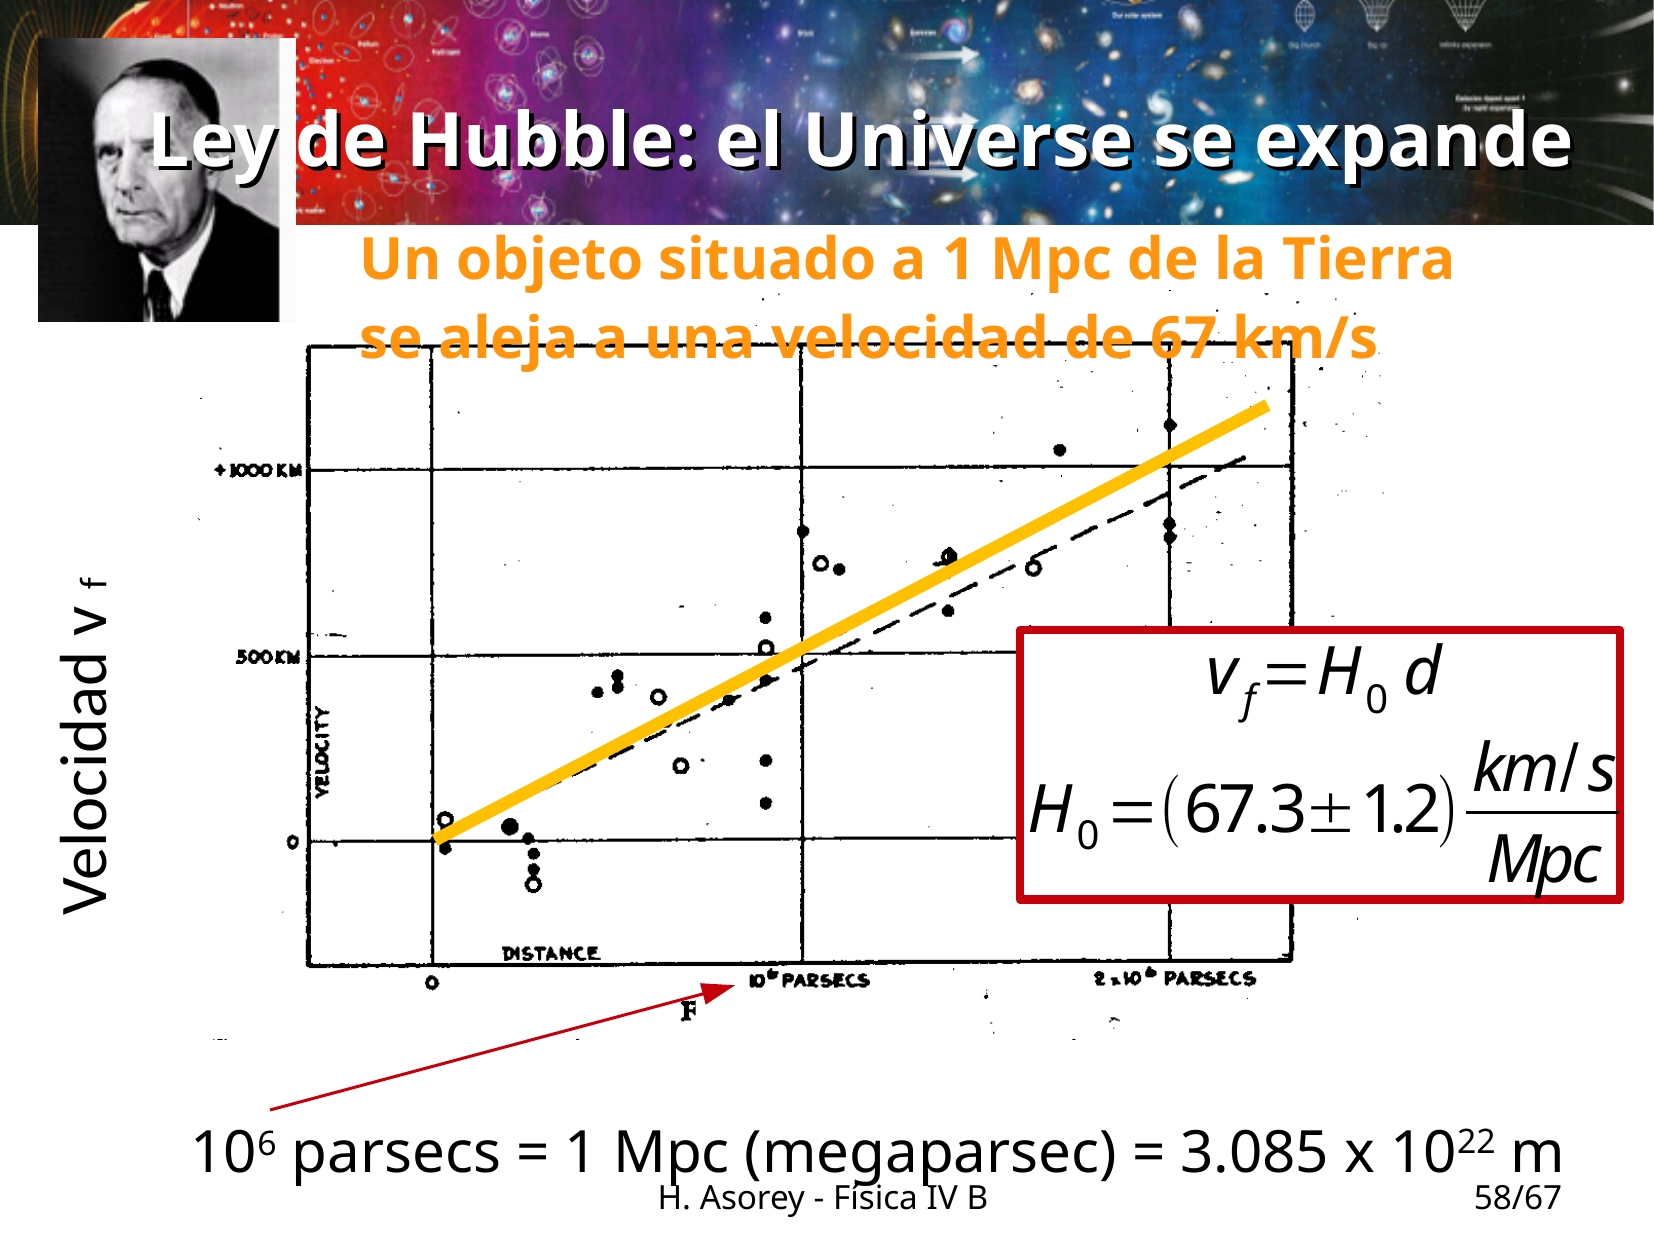

# Ley de Hubble: el Universe se expande
Un objeto situado a 1 Mpc de la Tierra se aleja a una velocidad de 67 km/s
Velocidad vf
Distancia
106 parsecs = 1 Mpc (megaparsec) = 3.085 x 1022 m
H. Asorey - Física IV B
58